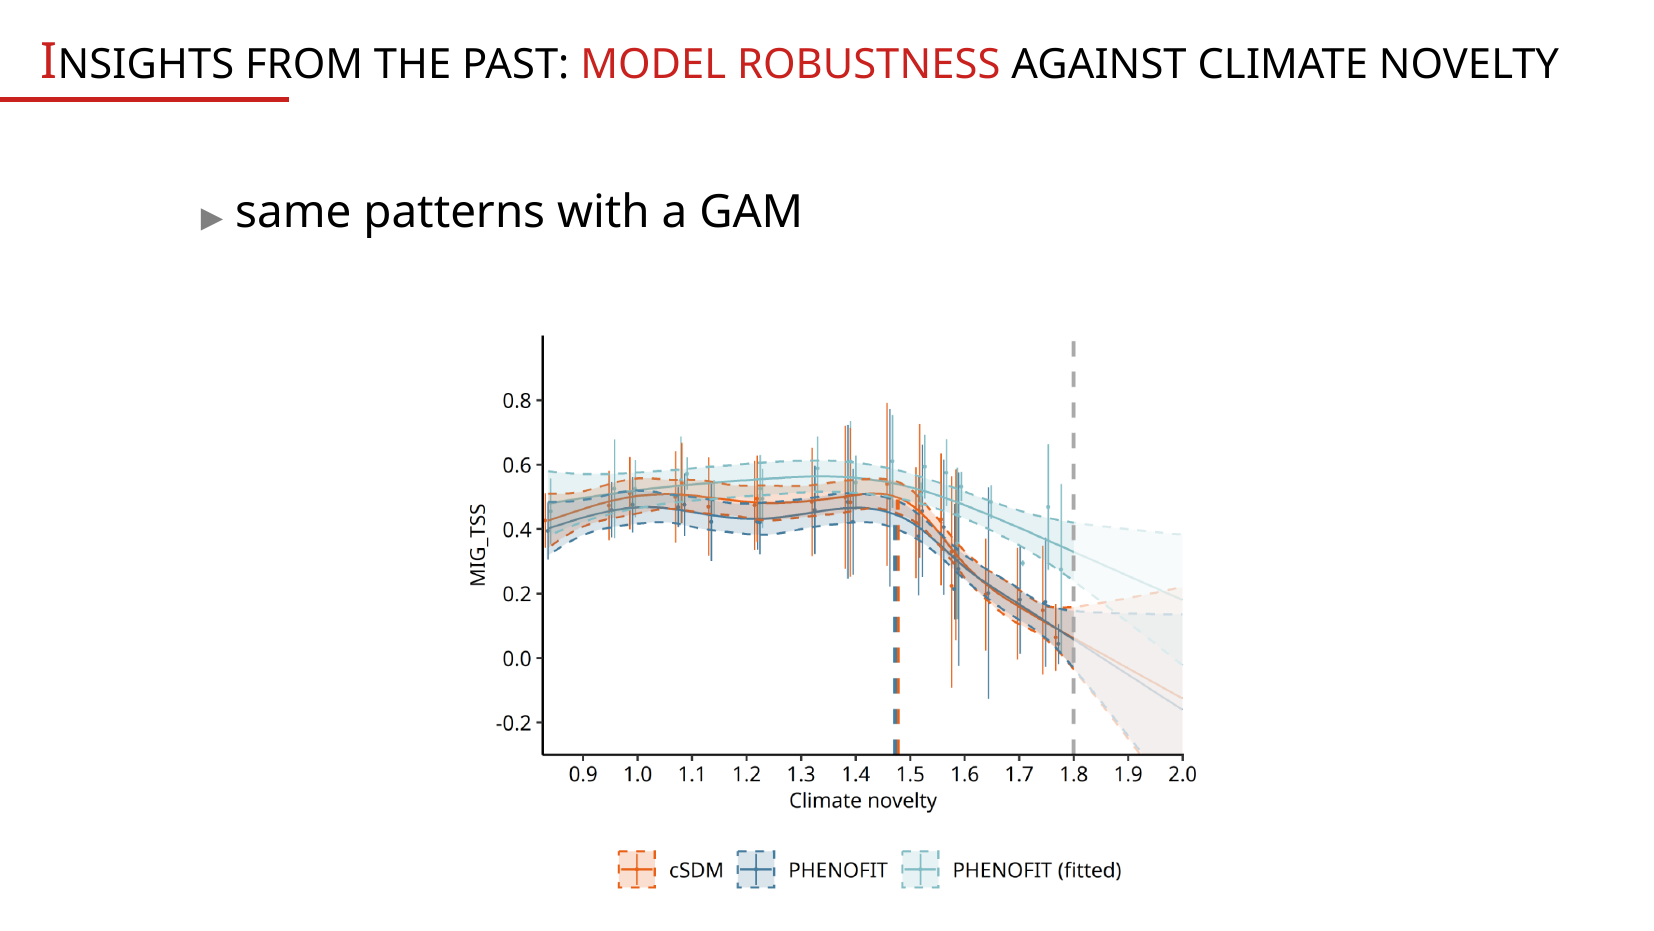

INSIGHTS FROM THE PAST: MODEL ROBUSTNESS AGAINST CLIMATE NOVELTY
▶ same patterns with a GAM